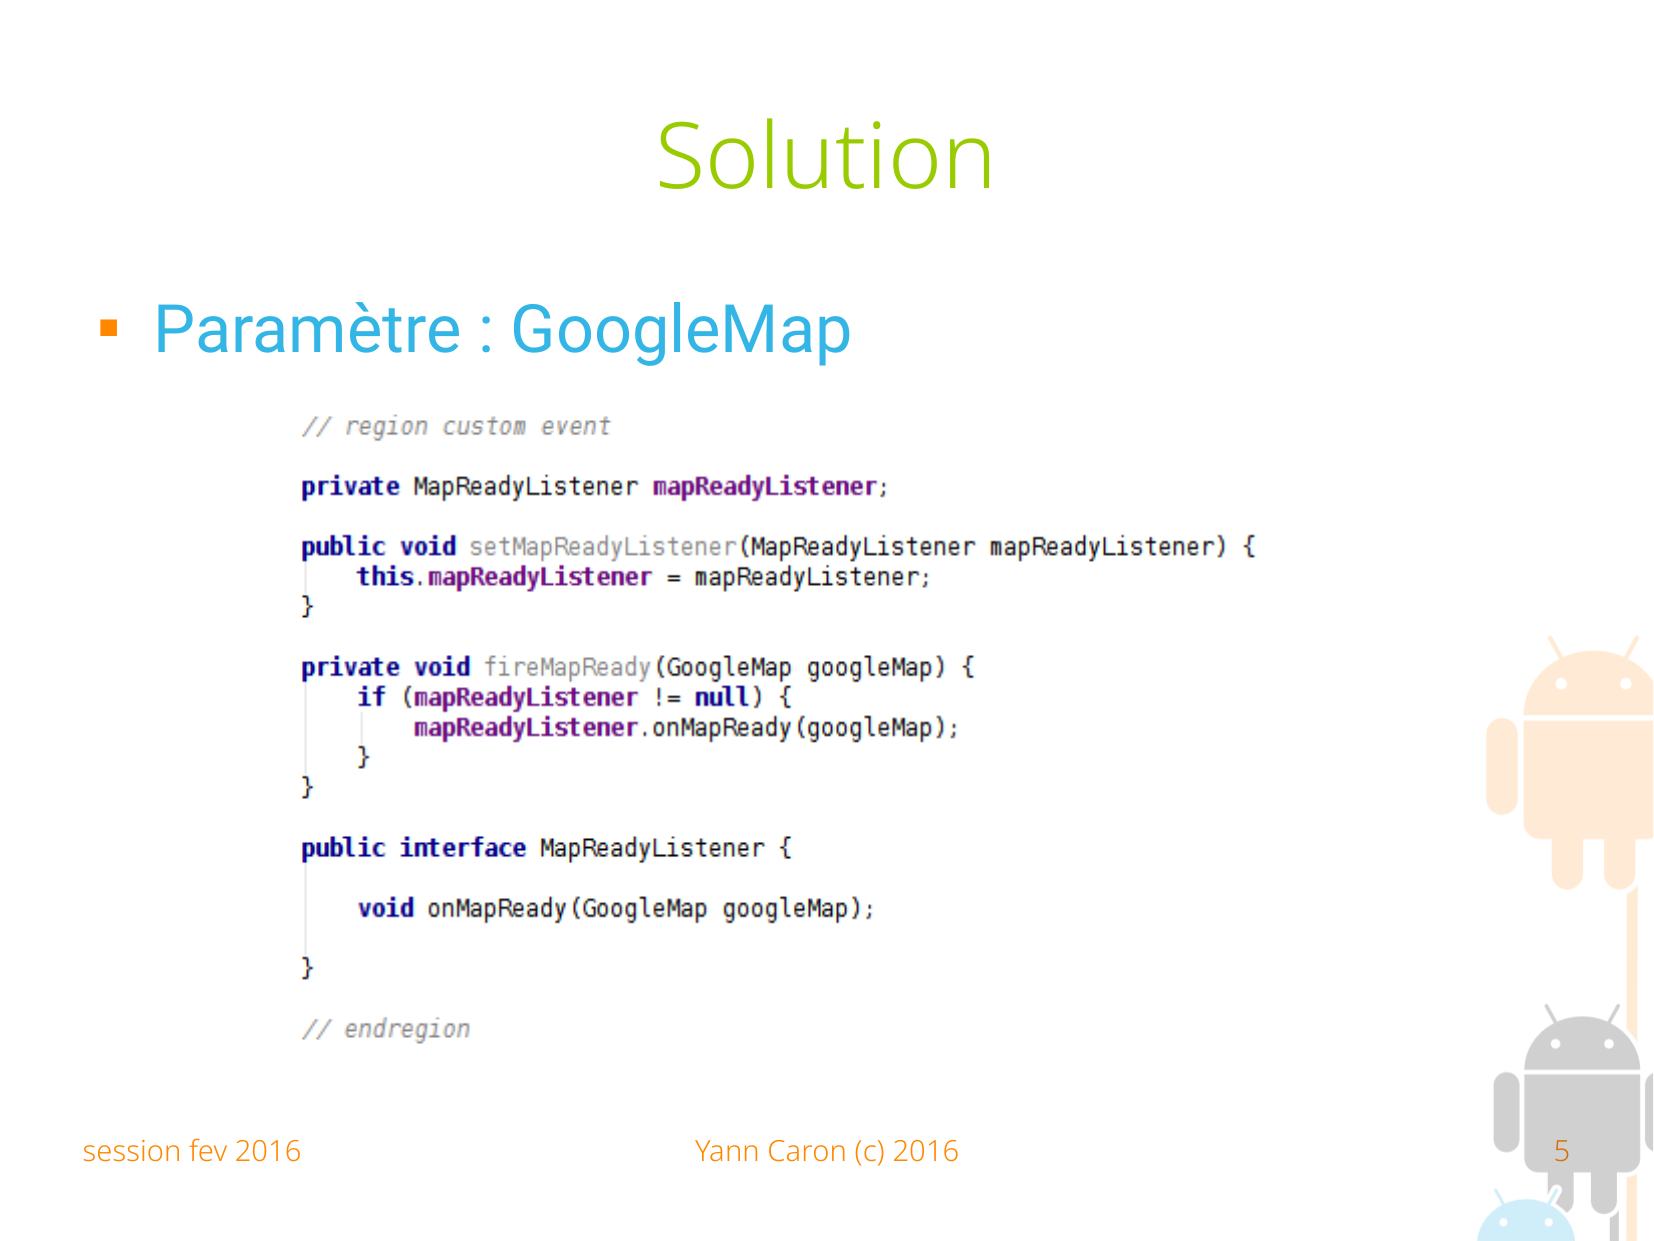

# Solution
Paramètre : GoogleMap
session fev 2016
Yann Caron (c) 2016
5